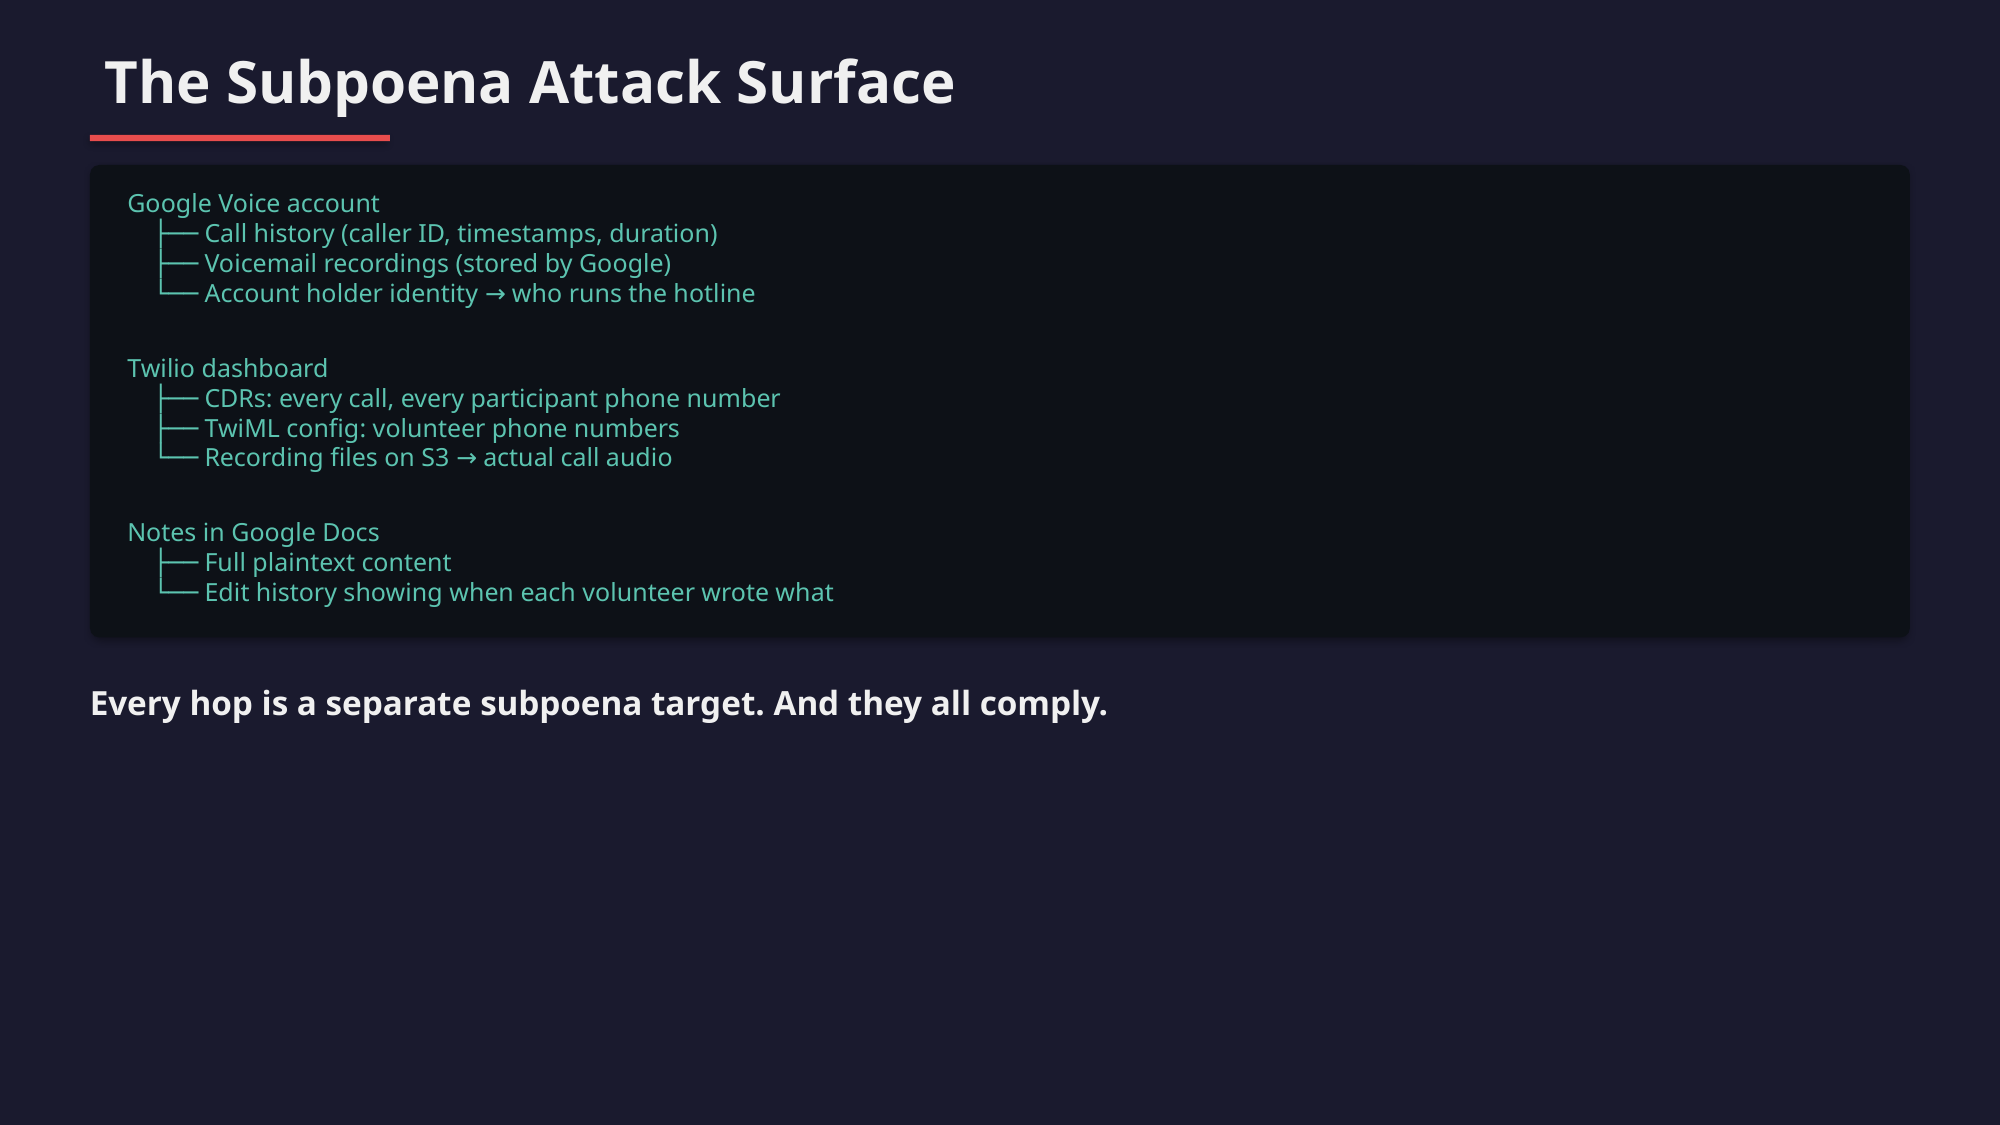

The Subpoena Attack Surface
Google Voice account
 ├── Call history (caller ID, timestamps, duration)
 ├── Voicemail recordings (stored by Google)
 └── Account holder identity → who runs the hotline
Twilio dashboard
 ├── CDRs: every call, every participant phone number
 ├── TwiML config: volunteer phone numbers
 └── Recording files on S3 → actual call audio
Notes in Google Docs
 ├── Full plaintext content
 └── Edit history showing when each volunteer wrote what
Every hop is a separate subpoena target. And they all comply.